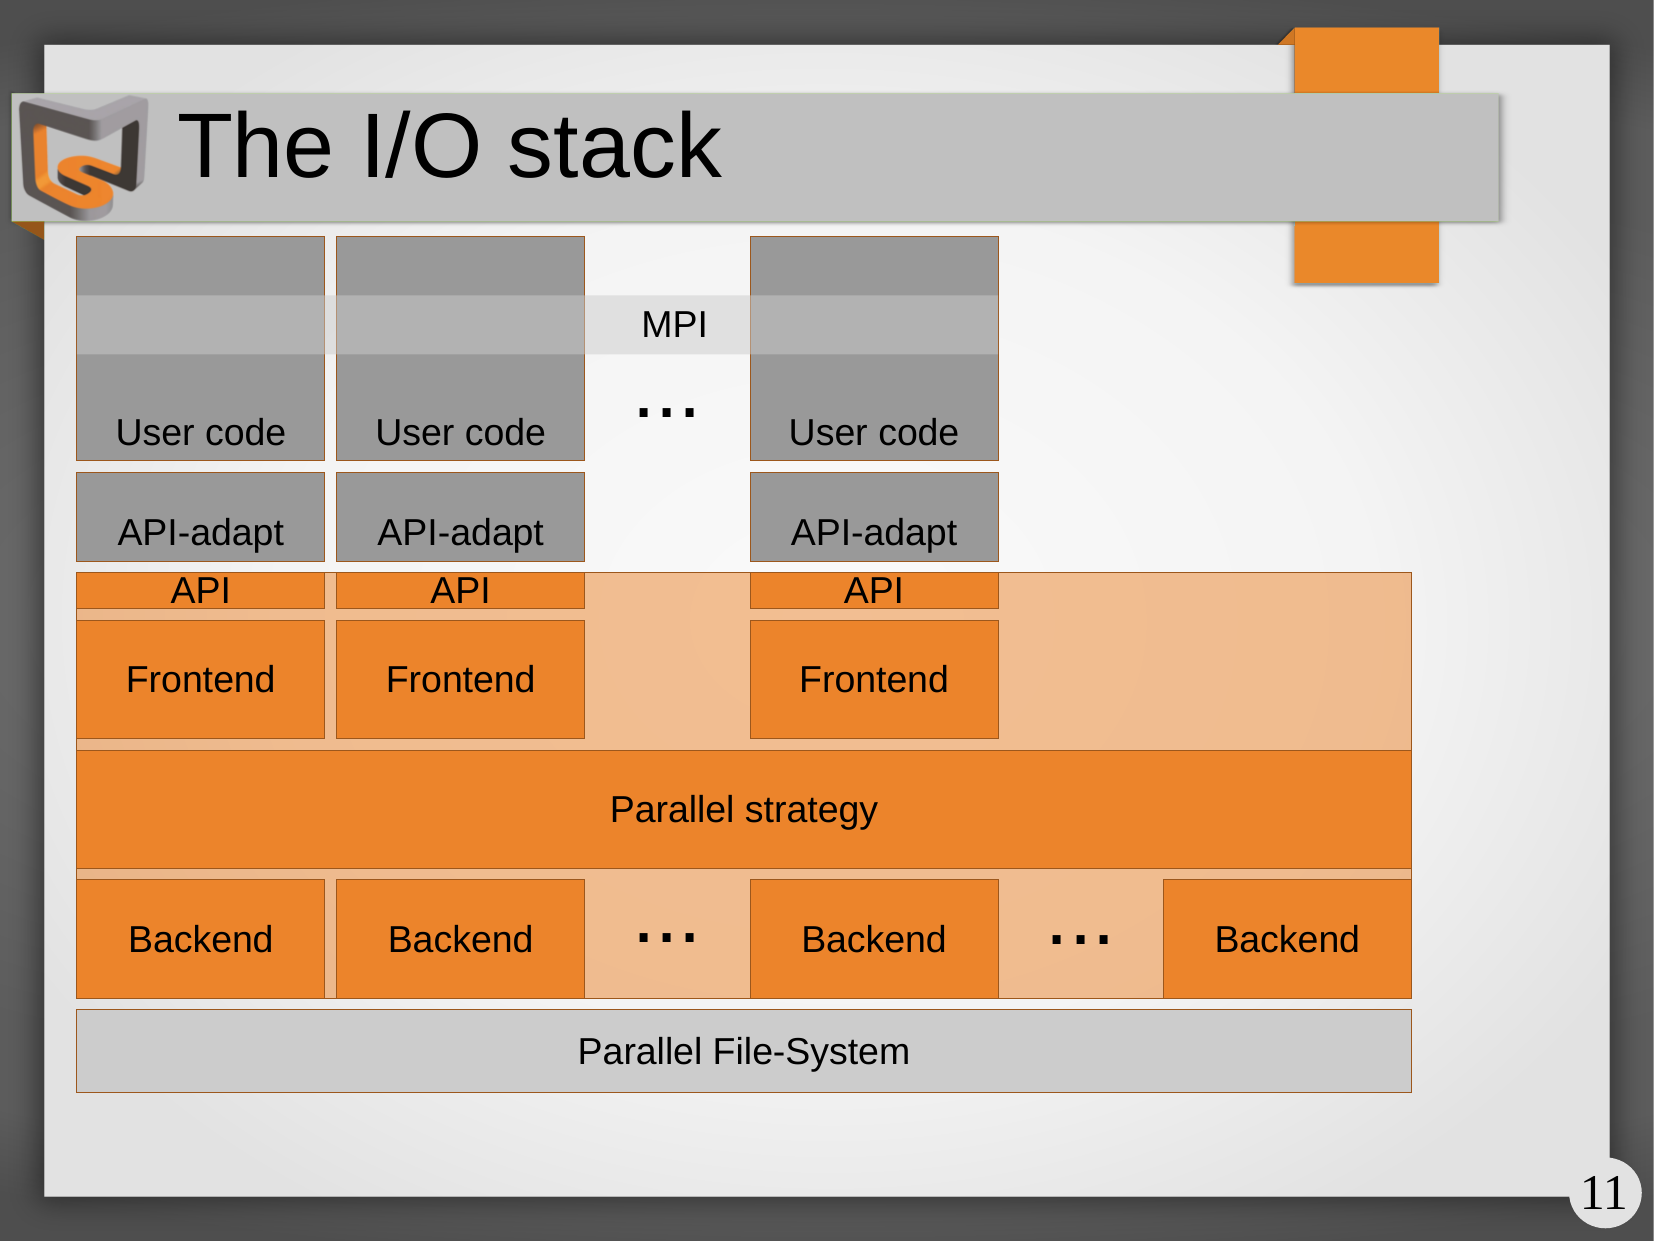

# The I/O stack
User code
User code
User code
 MPI
...
API-adapt
API-adapt
API-adapt
I/O Library
API
API
API
Frontend
Frontend
Frontend
Parallel strategy
...
...
Backend
Backend
Backend
Backend
Parallel File-System